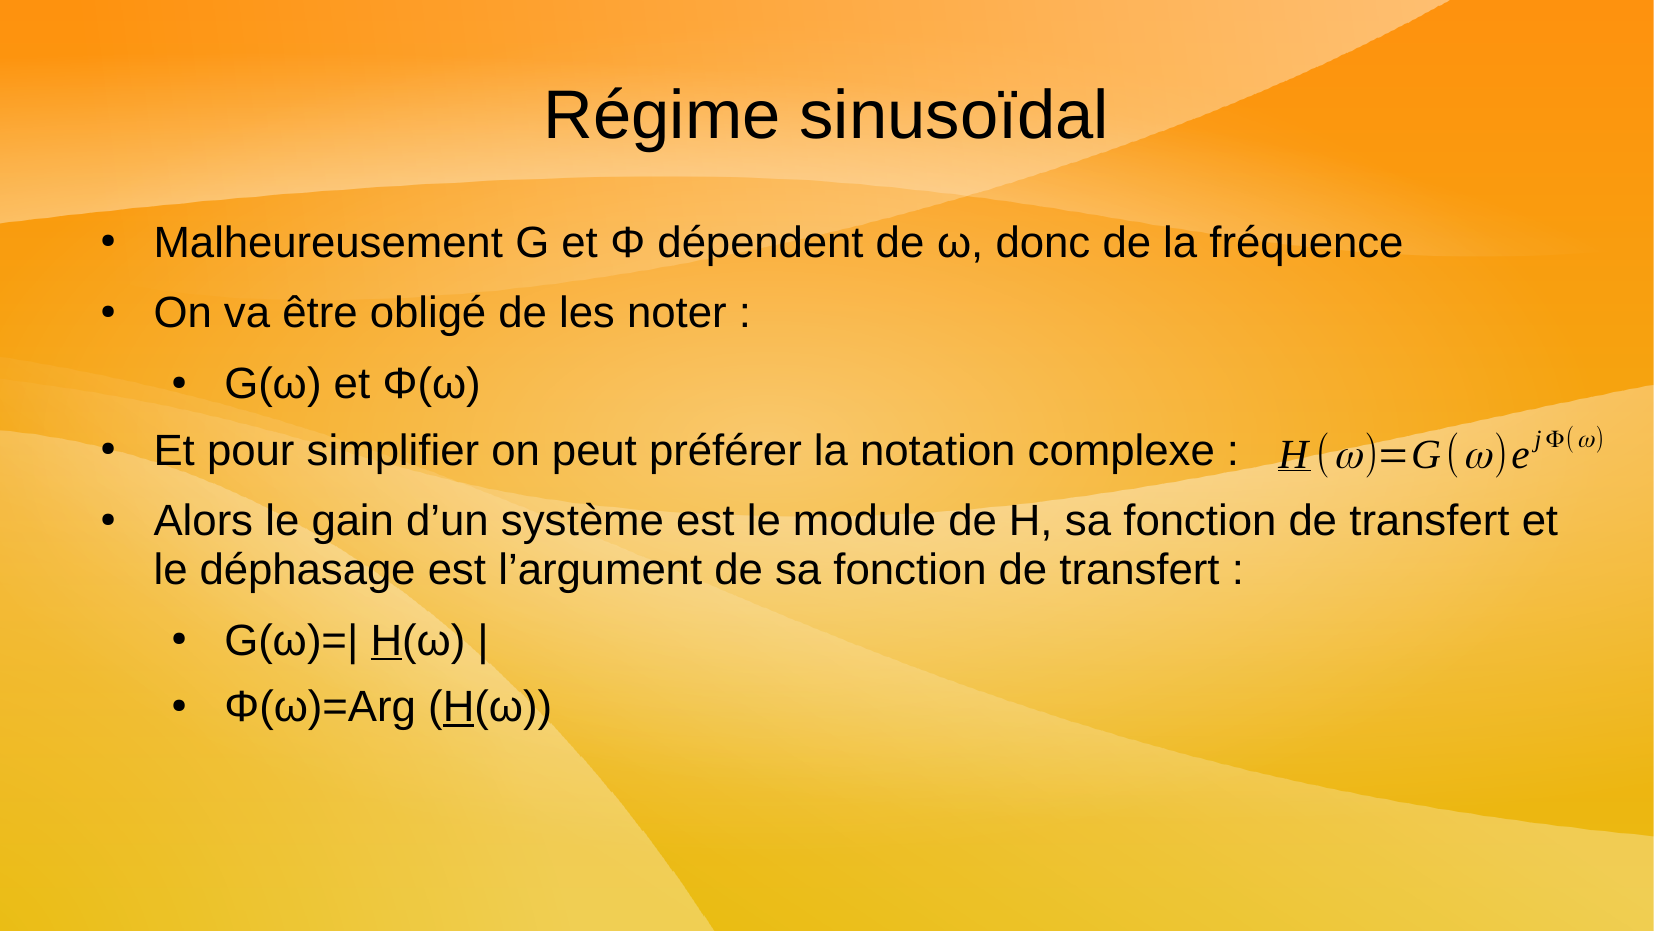

# Régime sinusoïdal
Malheureusement G et Φ dépendent de ω, donc de la fréquence
On va être obligé de les noter :
G(ω) et Φ(ω)
Et pour simplifier on peut préférer la notation complexe :
Alors le gain d’un système est le module de H, sa fonction de transfert et le déphasage est l’argument de sa fonction de transfert :
G(ω)=| H(ω) |
Φ(ω)=Arg (H(ω))